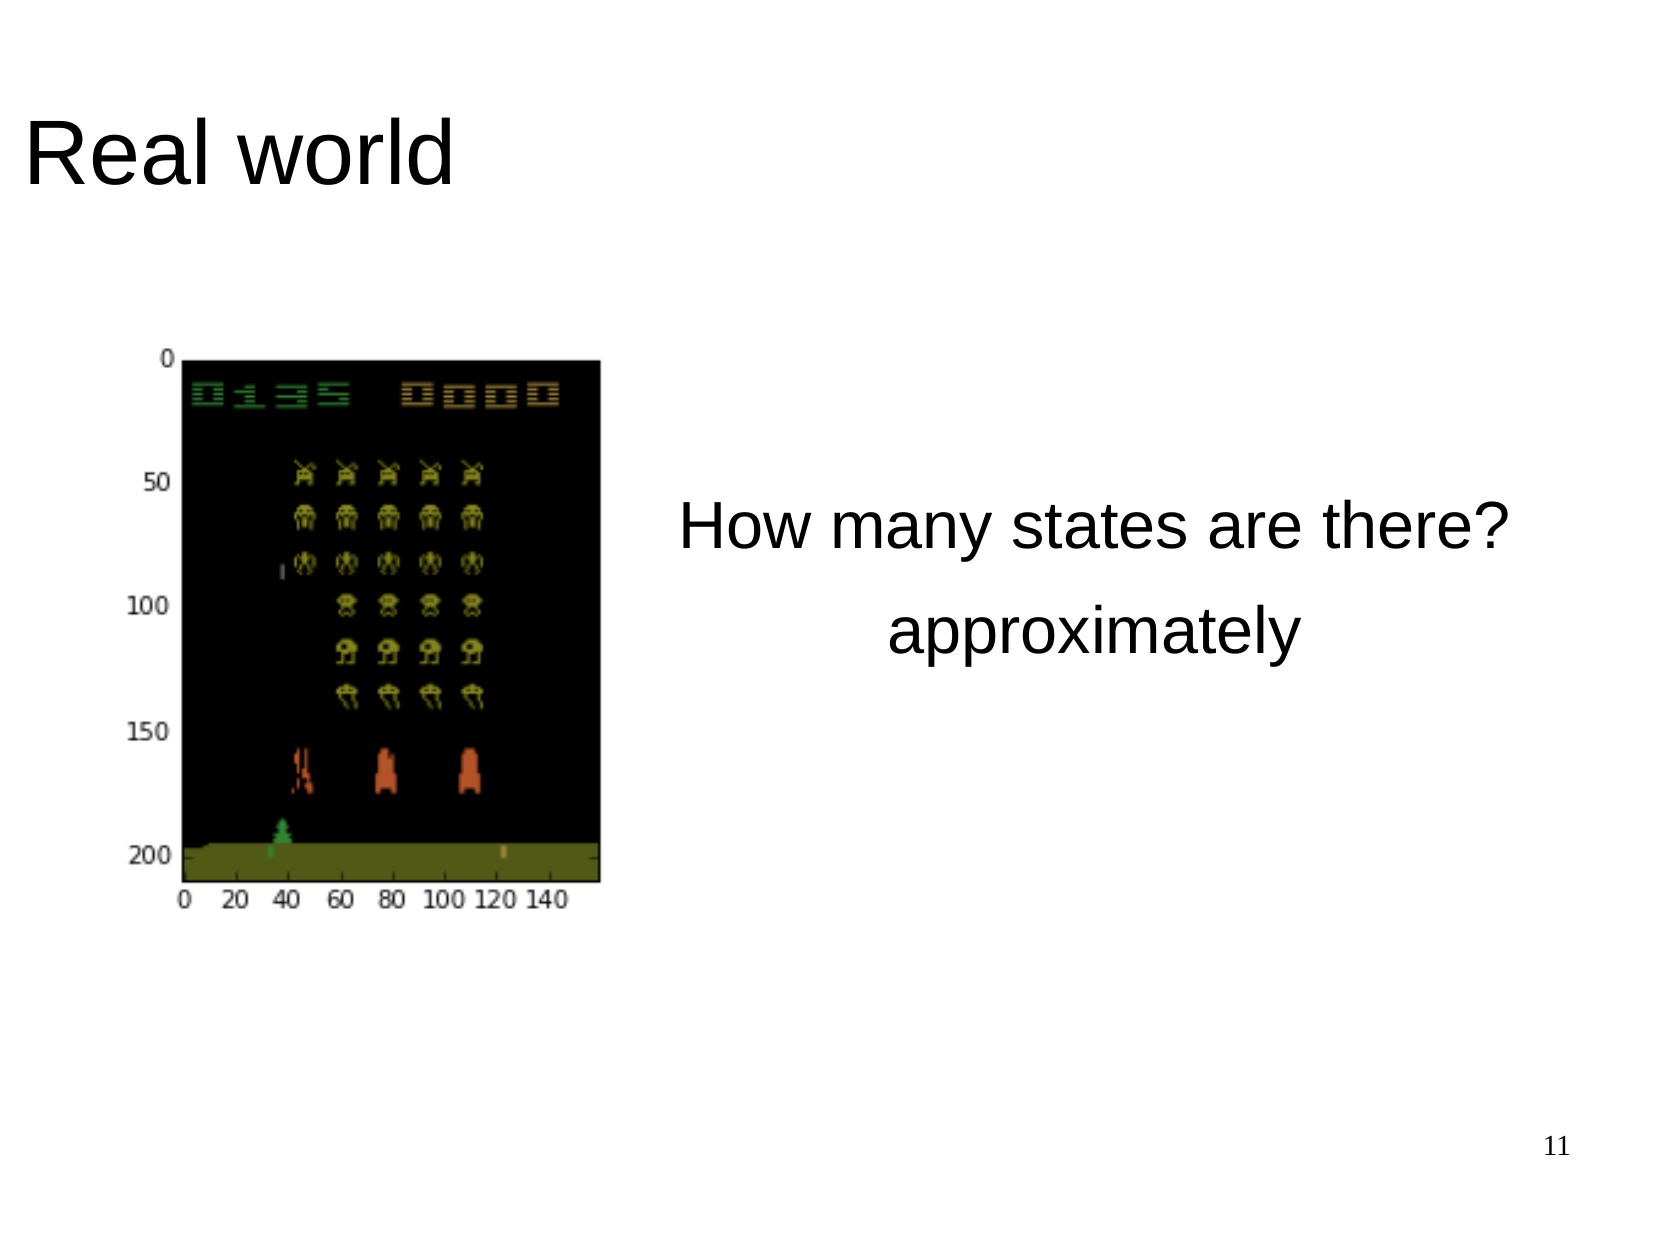

# Real world
How many states are there?
approximately
11